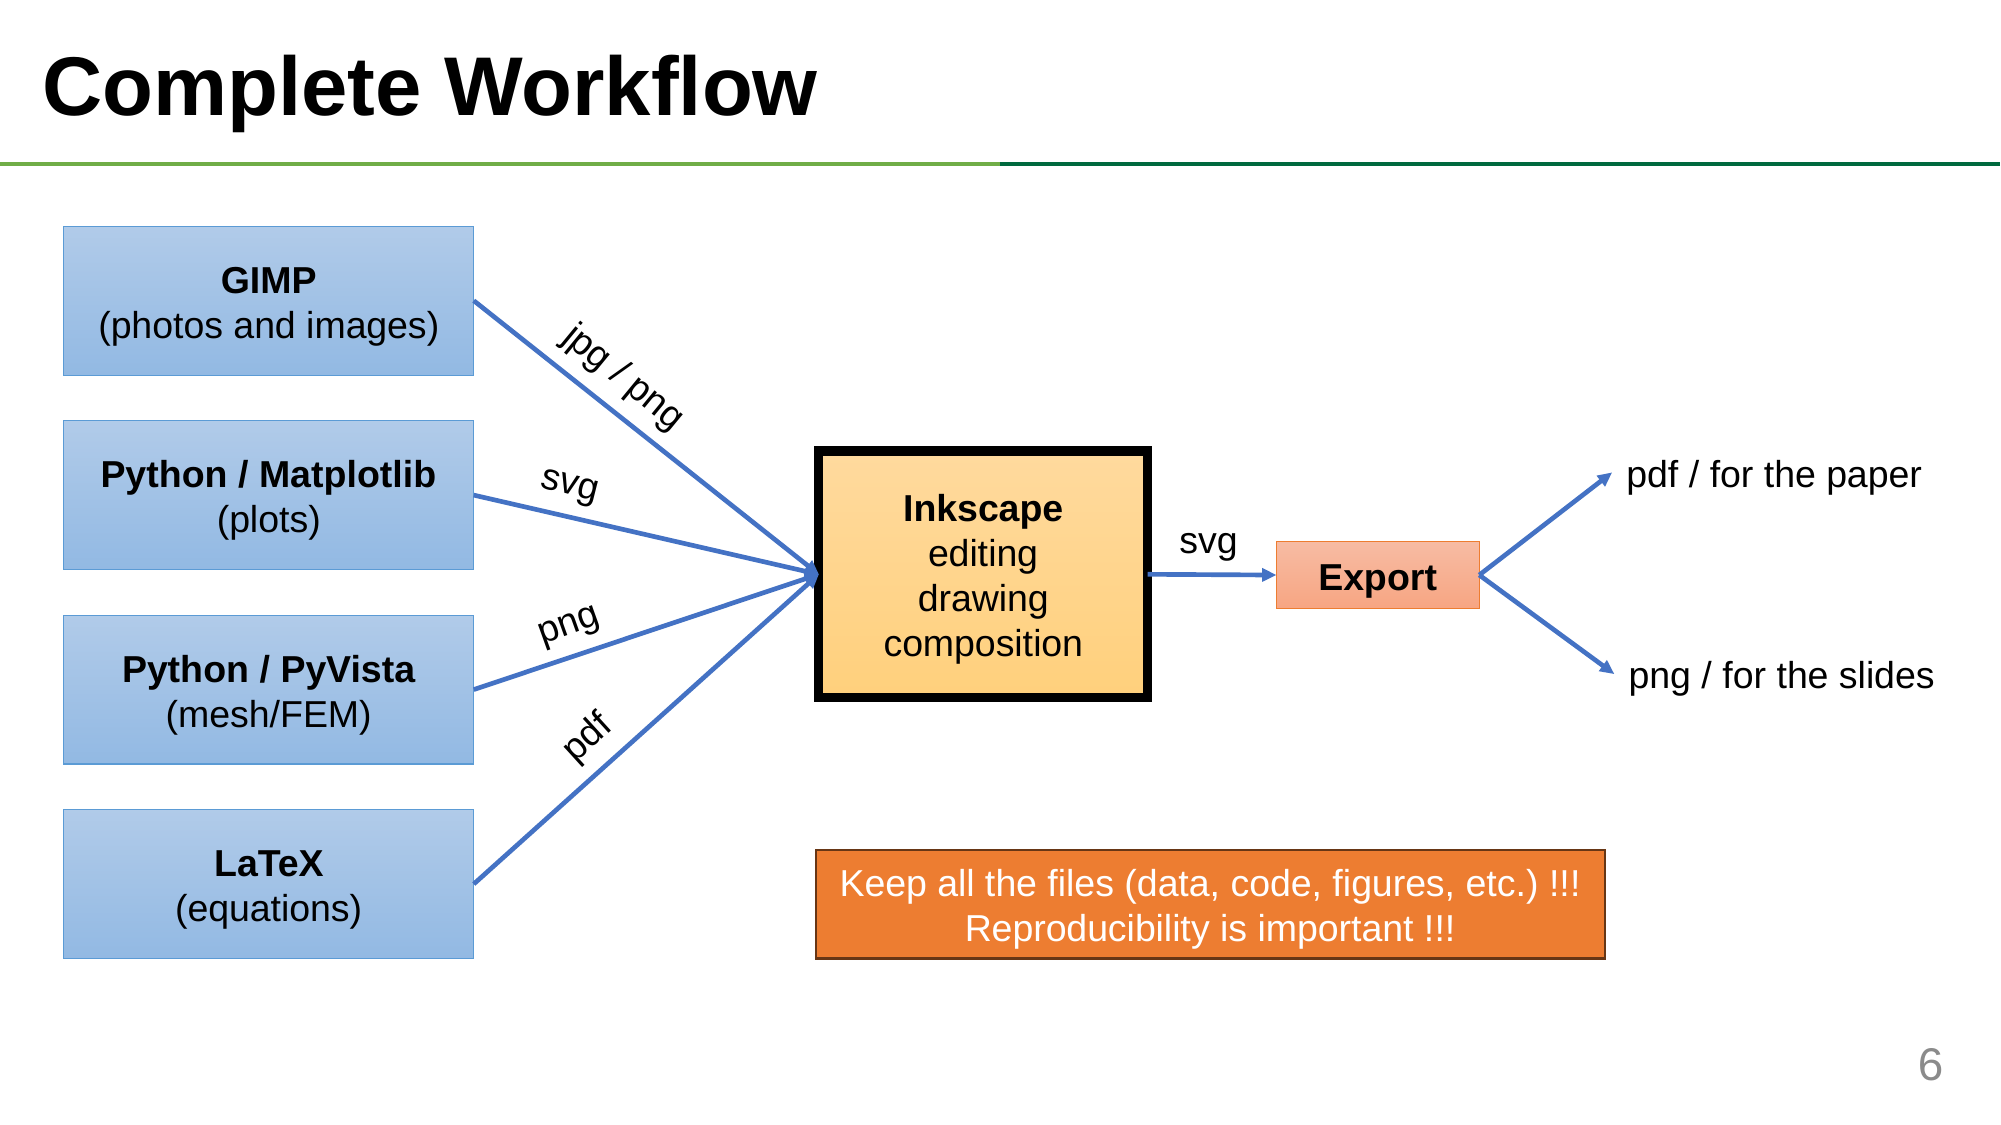

# Complete Workflow
GIMP
(photos and images)
jpg / png
Python / Matplotlib
(plots)
pdf / for the paper
svg
Inkscape
editing
drawing
composition
svg
Export
png
Python / PyVista
(mesh/FEM)
png / for the slides
pdf
LaTeX
(equations)
Keep all the files (data, code, figures, etc.) !!!
Reproducibility is important !!!
6